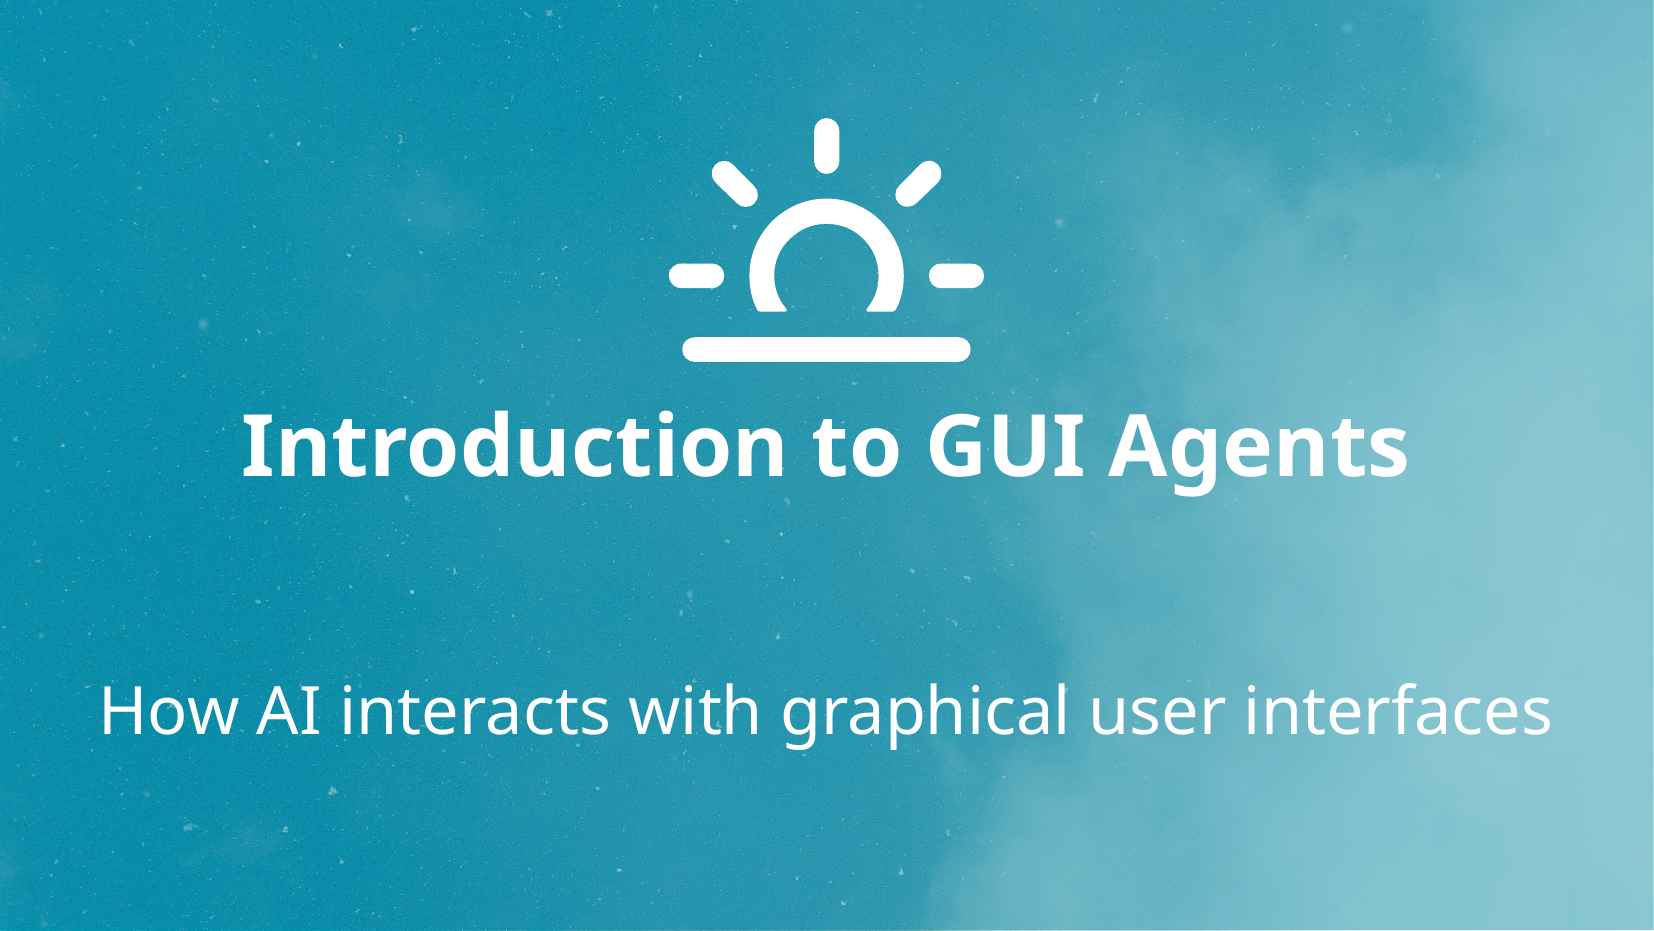

# Introduction to GUI Agents
How AI interacts with graphical user interfaces